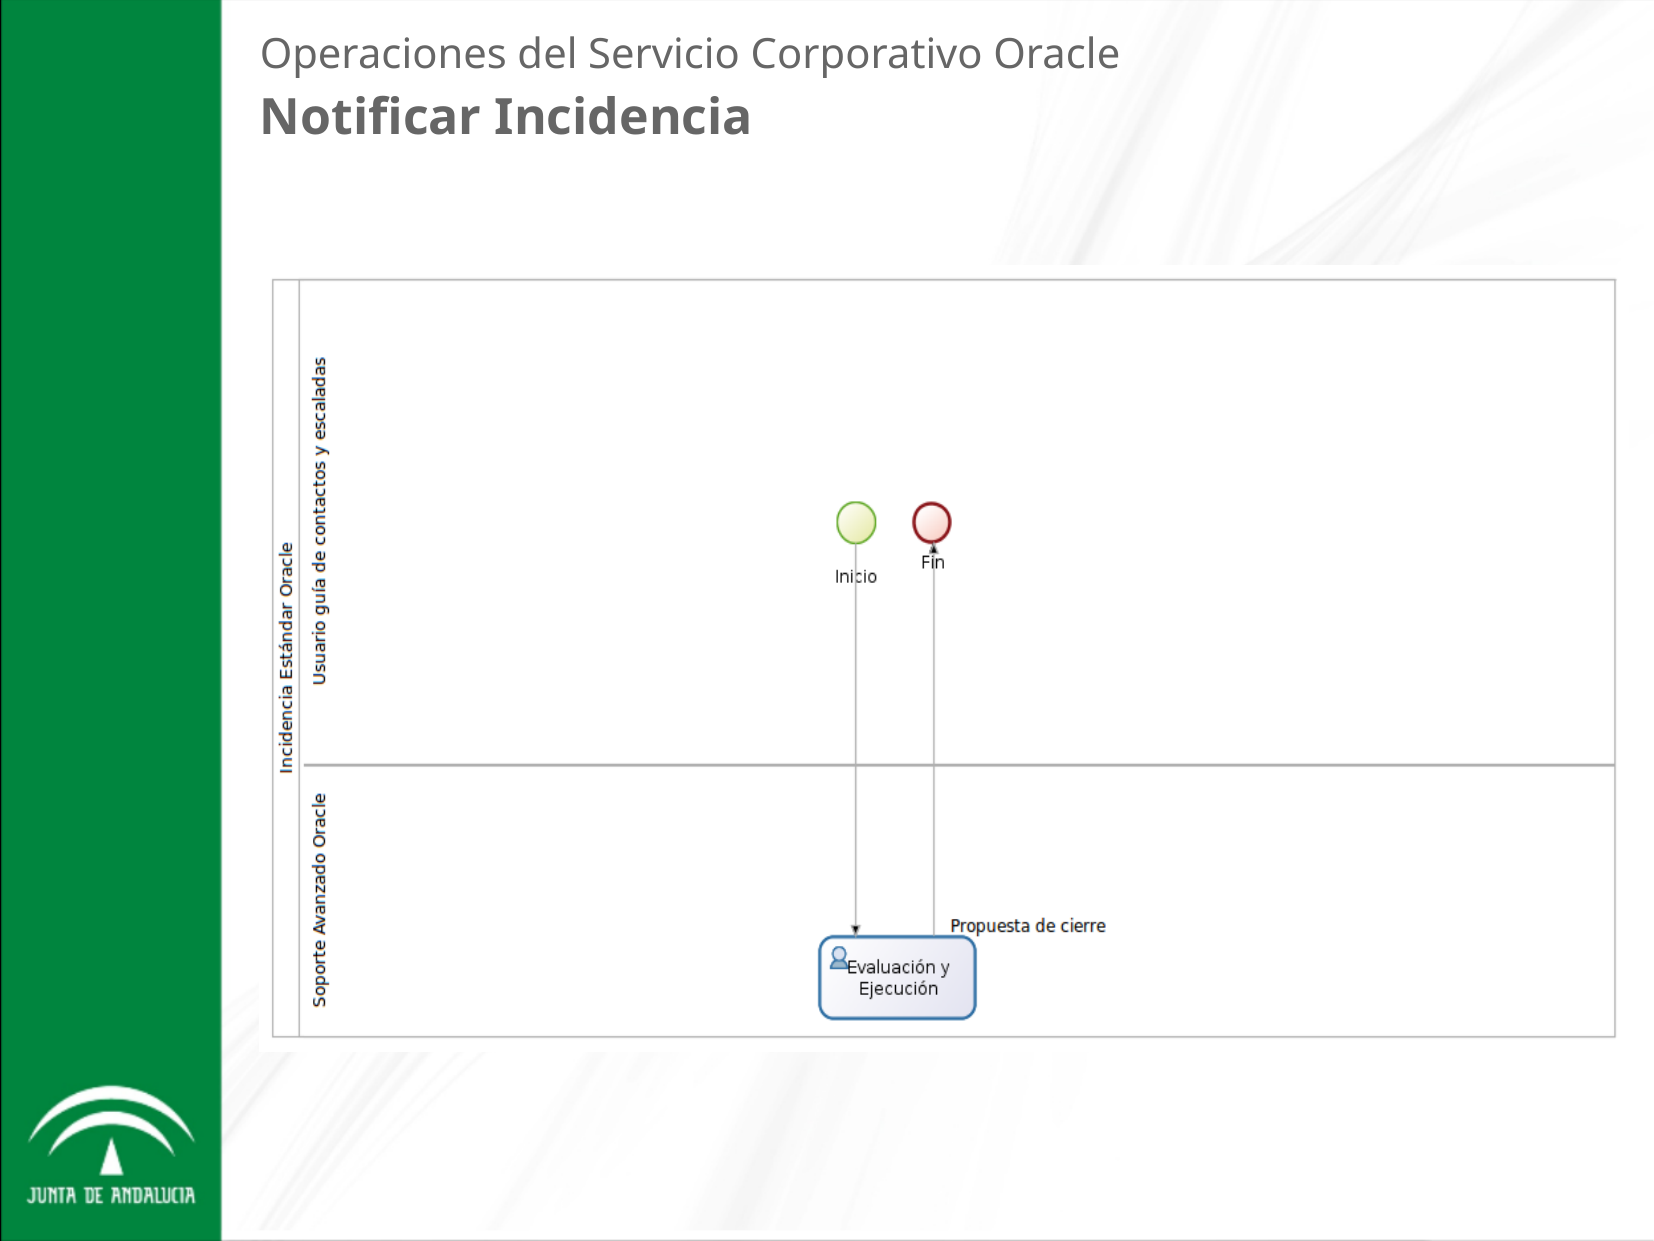

# Operaciones del Servicio Corporativo Oracle Notificar Incidencia